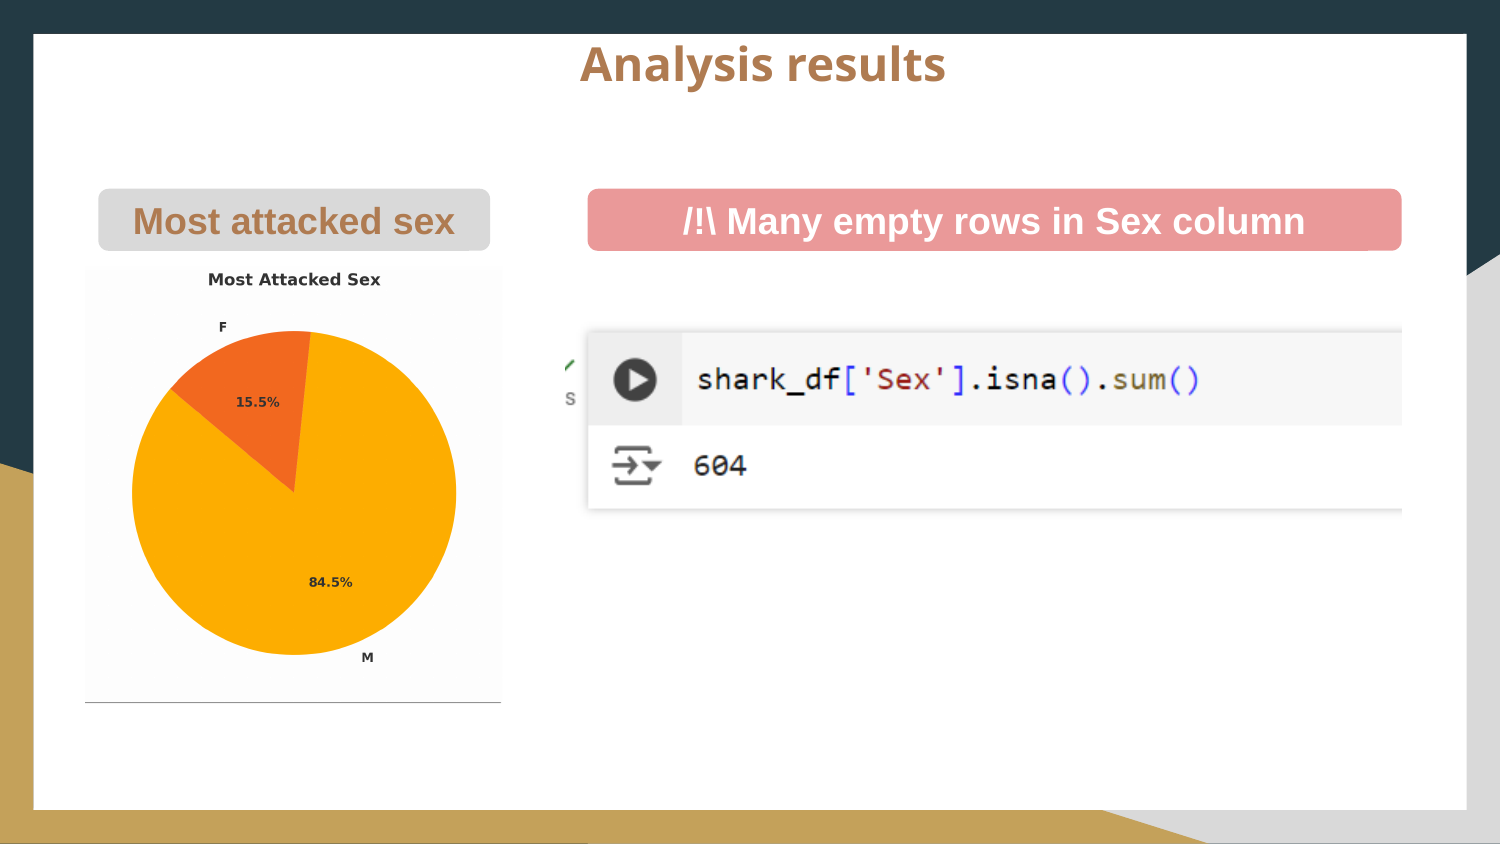

# Analysis results
Most attacked sex
/!\ Many empty rows in Sex column